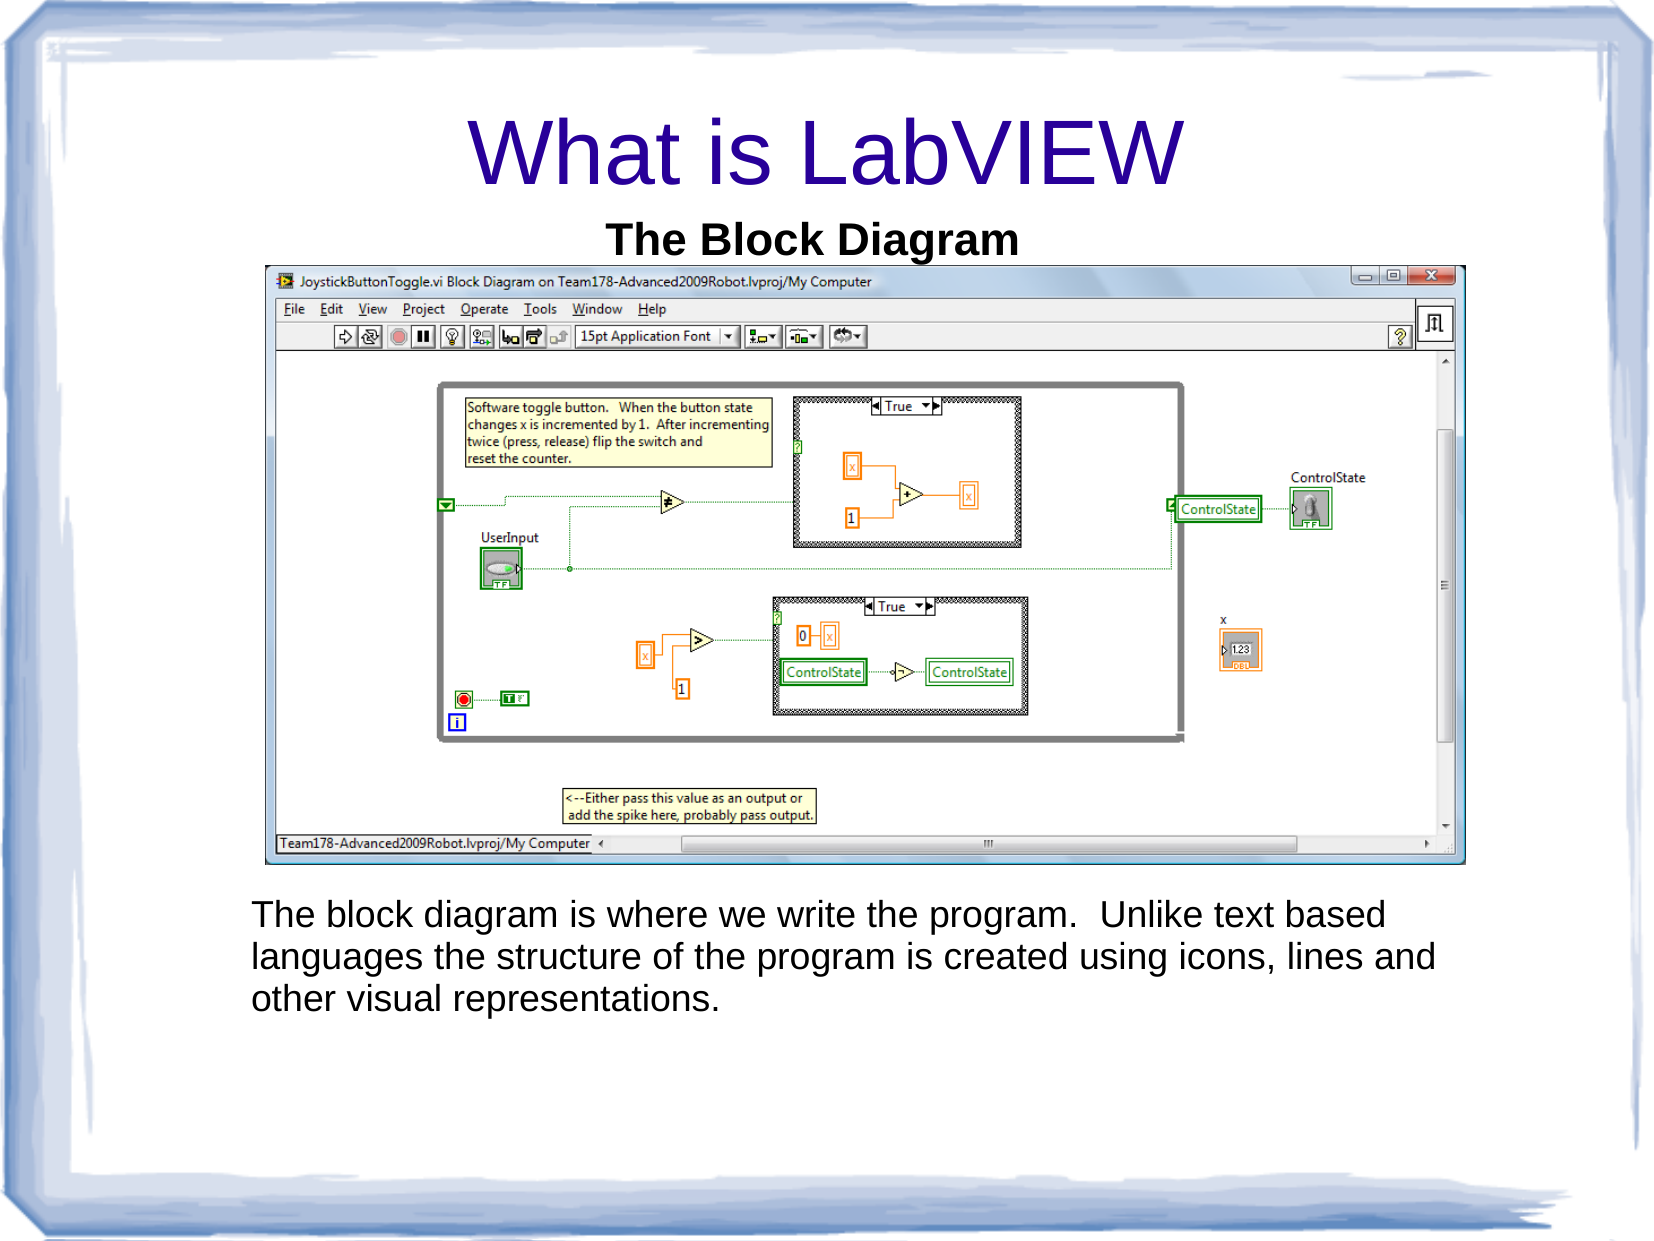

# What is LabVIEW
The Block Diagram
The block diagram is where we write the program. Unlike text based languages the structure of the program is created using icons, lines and other visual representations.